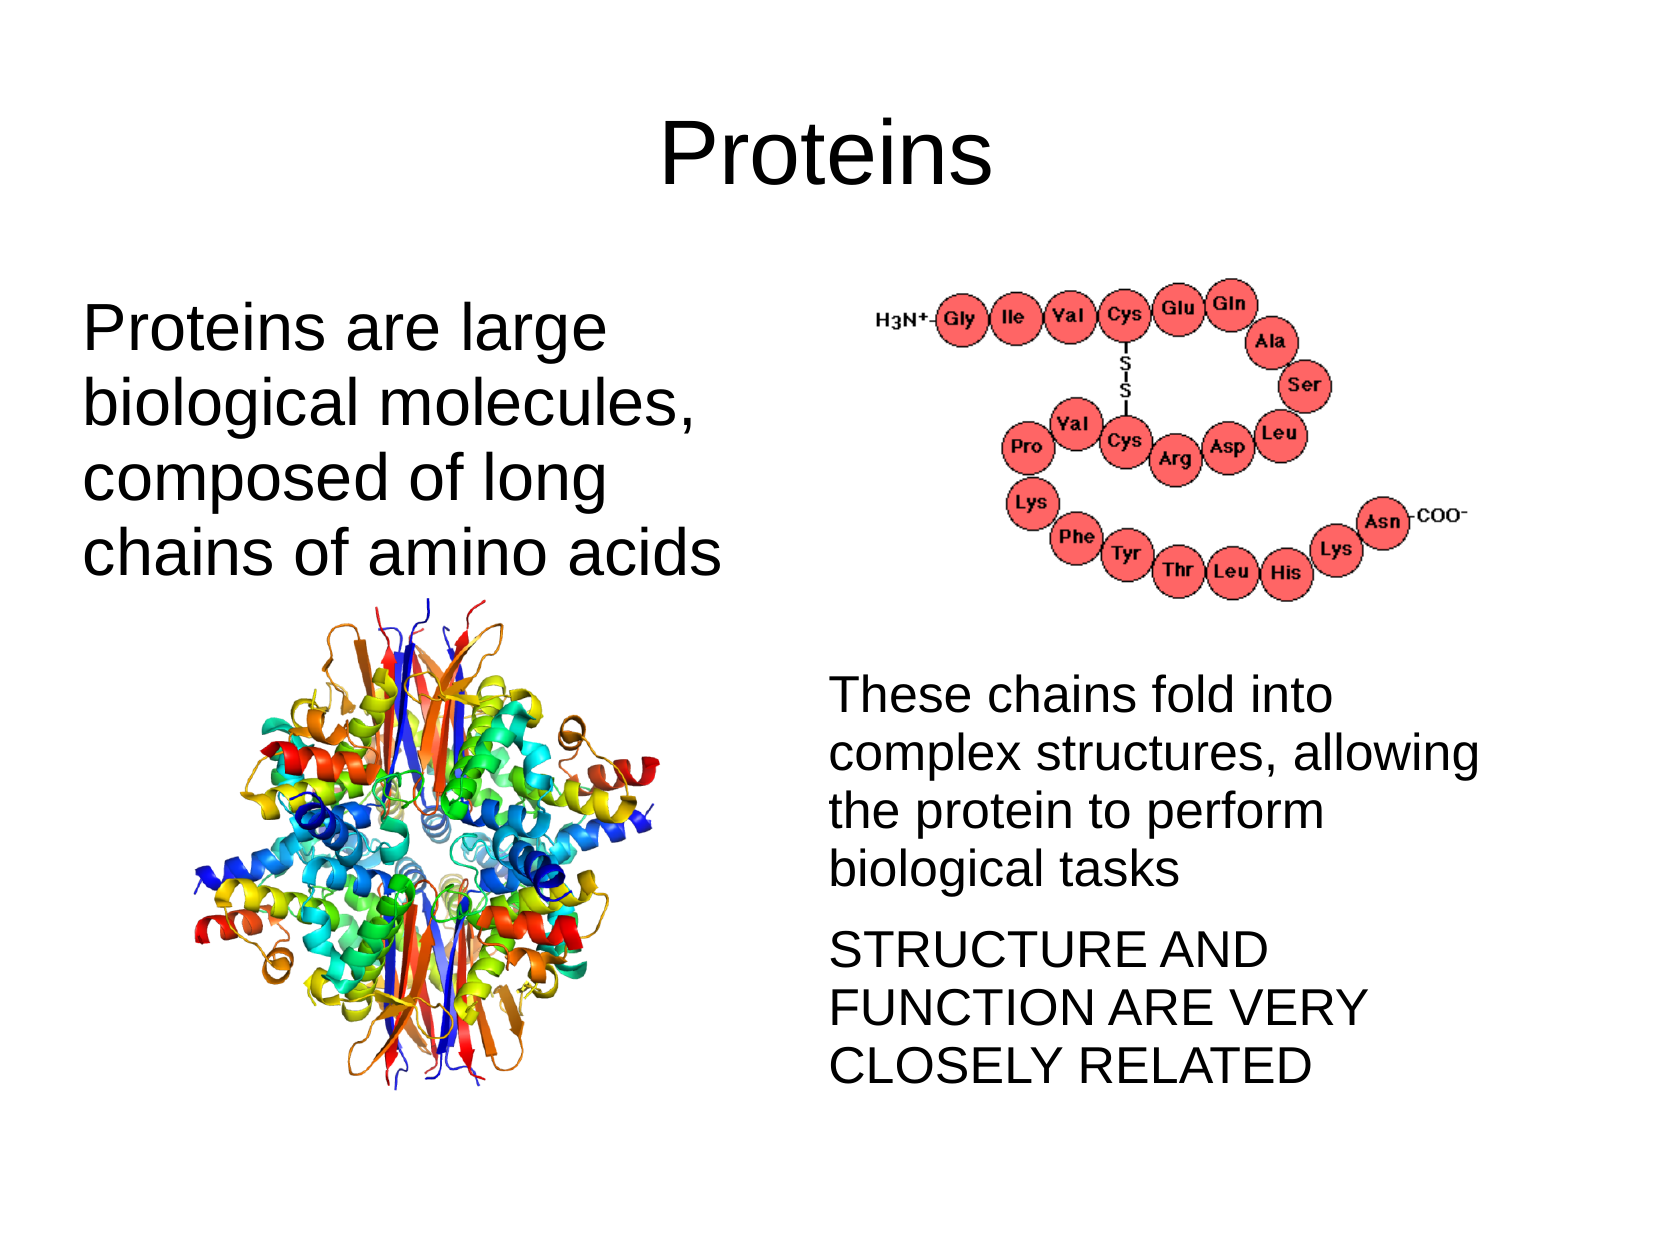

# Proteins
Proteins are large biological molecules, composed of long chains of amino acids
These chains fold into complex structures, allowing the protein to perform biological tasks
STRUCTURE AND FUNCTION ARE VERY CLOSELY RELATED